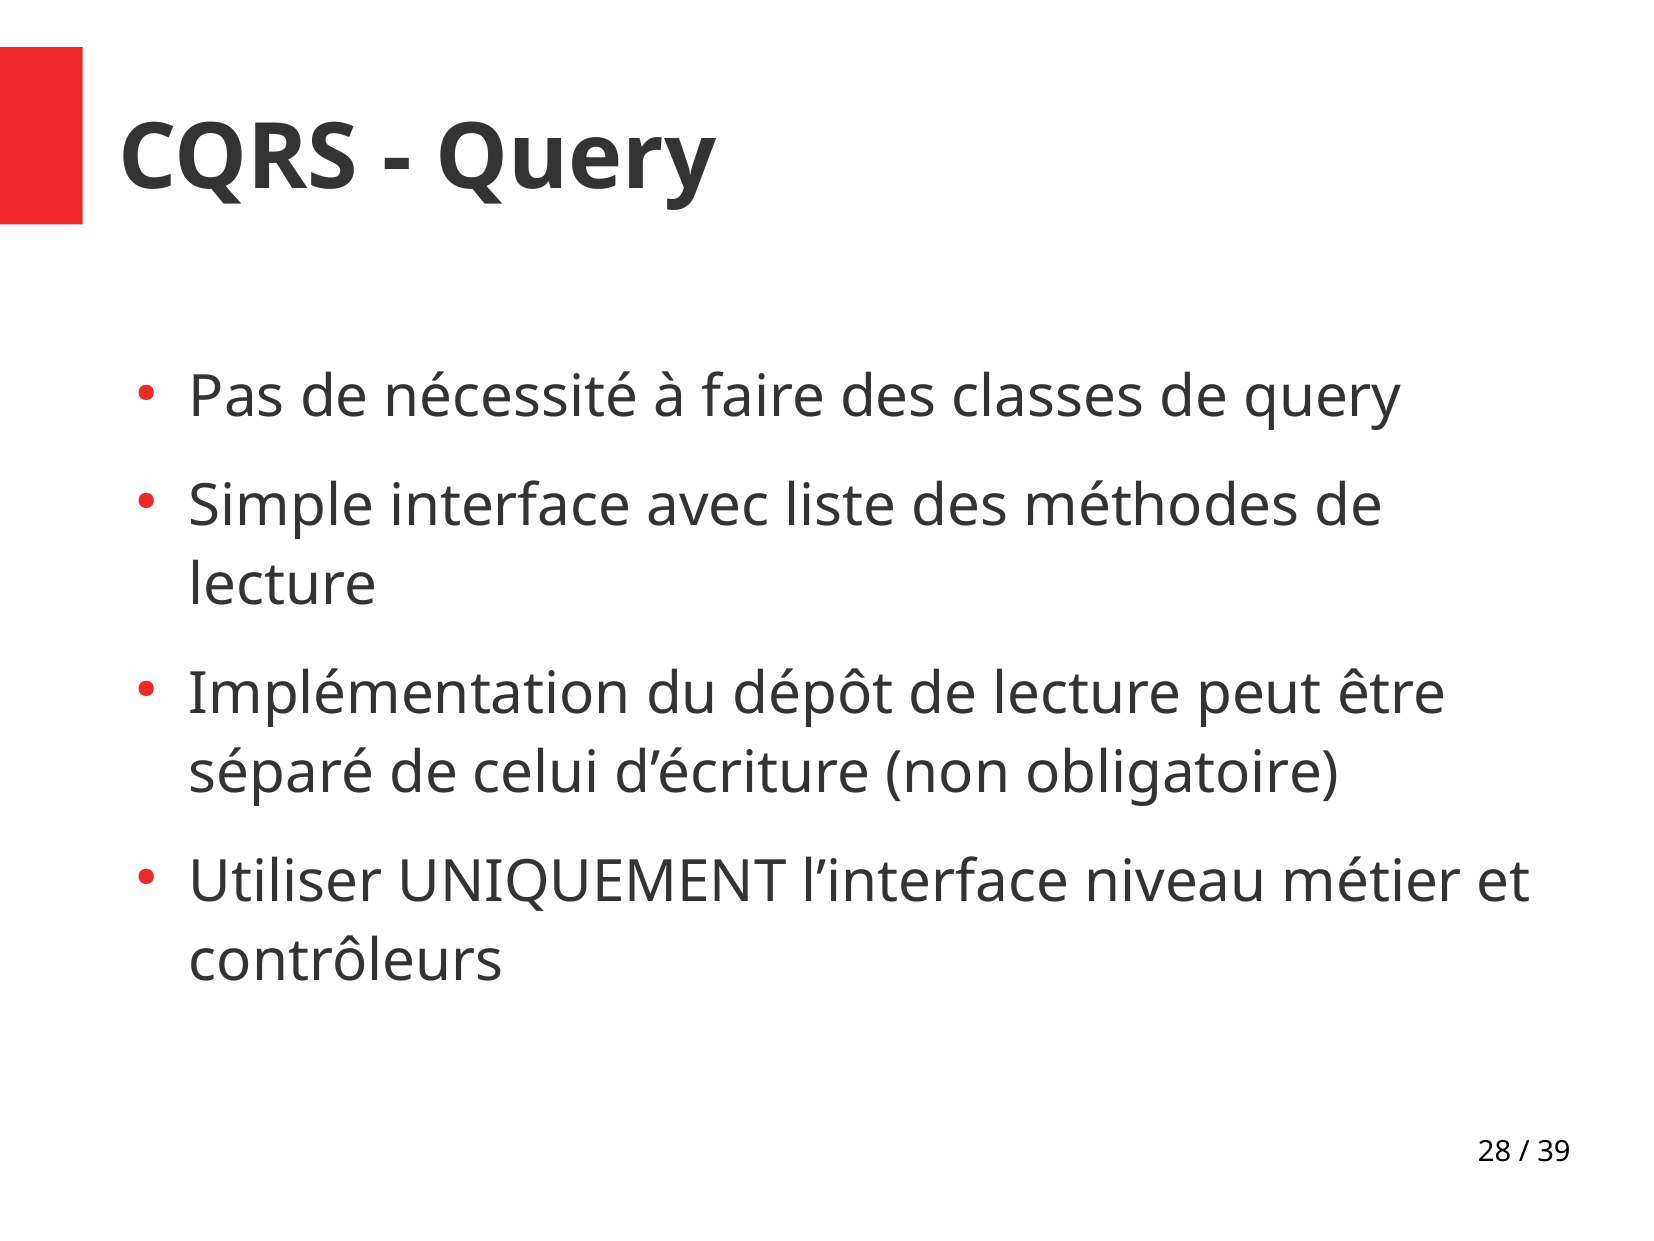

# CQRS - Query
Pas de nécessité à faire des classes de query
Simple interface avec liste des méthodes de lecture
Implémentation du dépôt de lecture peut être séparé de celui d’écriture (non obligatoire)
Utiliser UNIQUEMENT l’interface niveau métier et contrôleurs
28